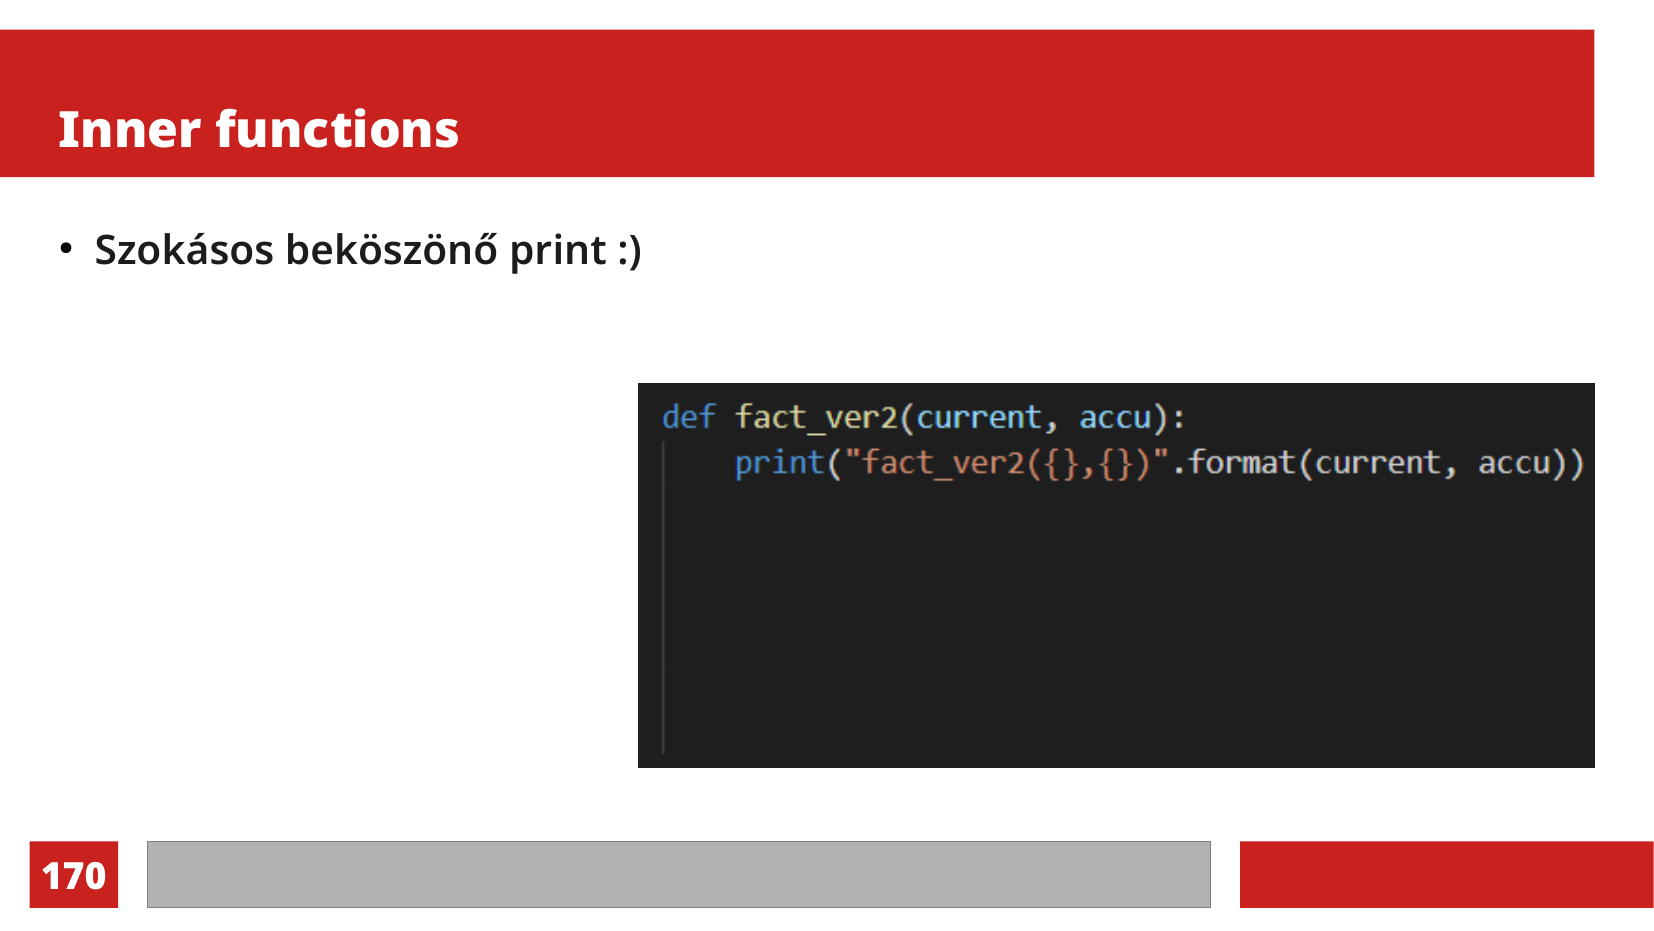

# Inner functions
Szokásos beköszönő print :)
170